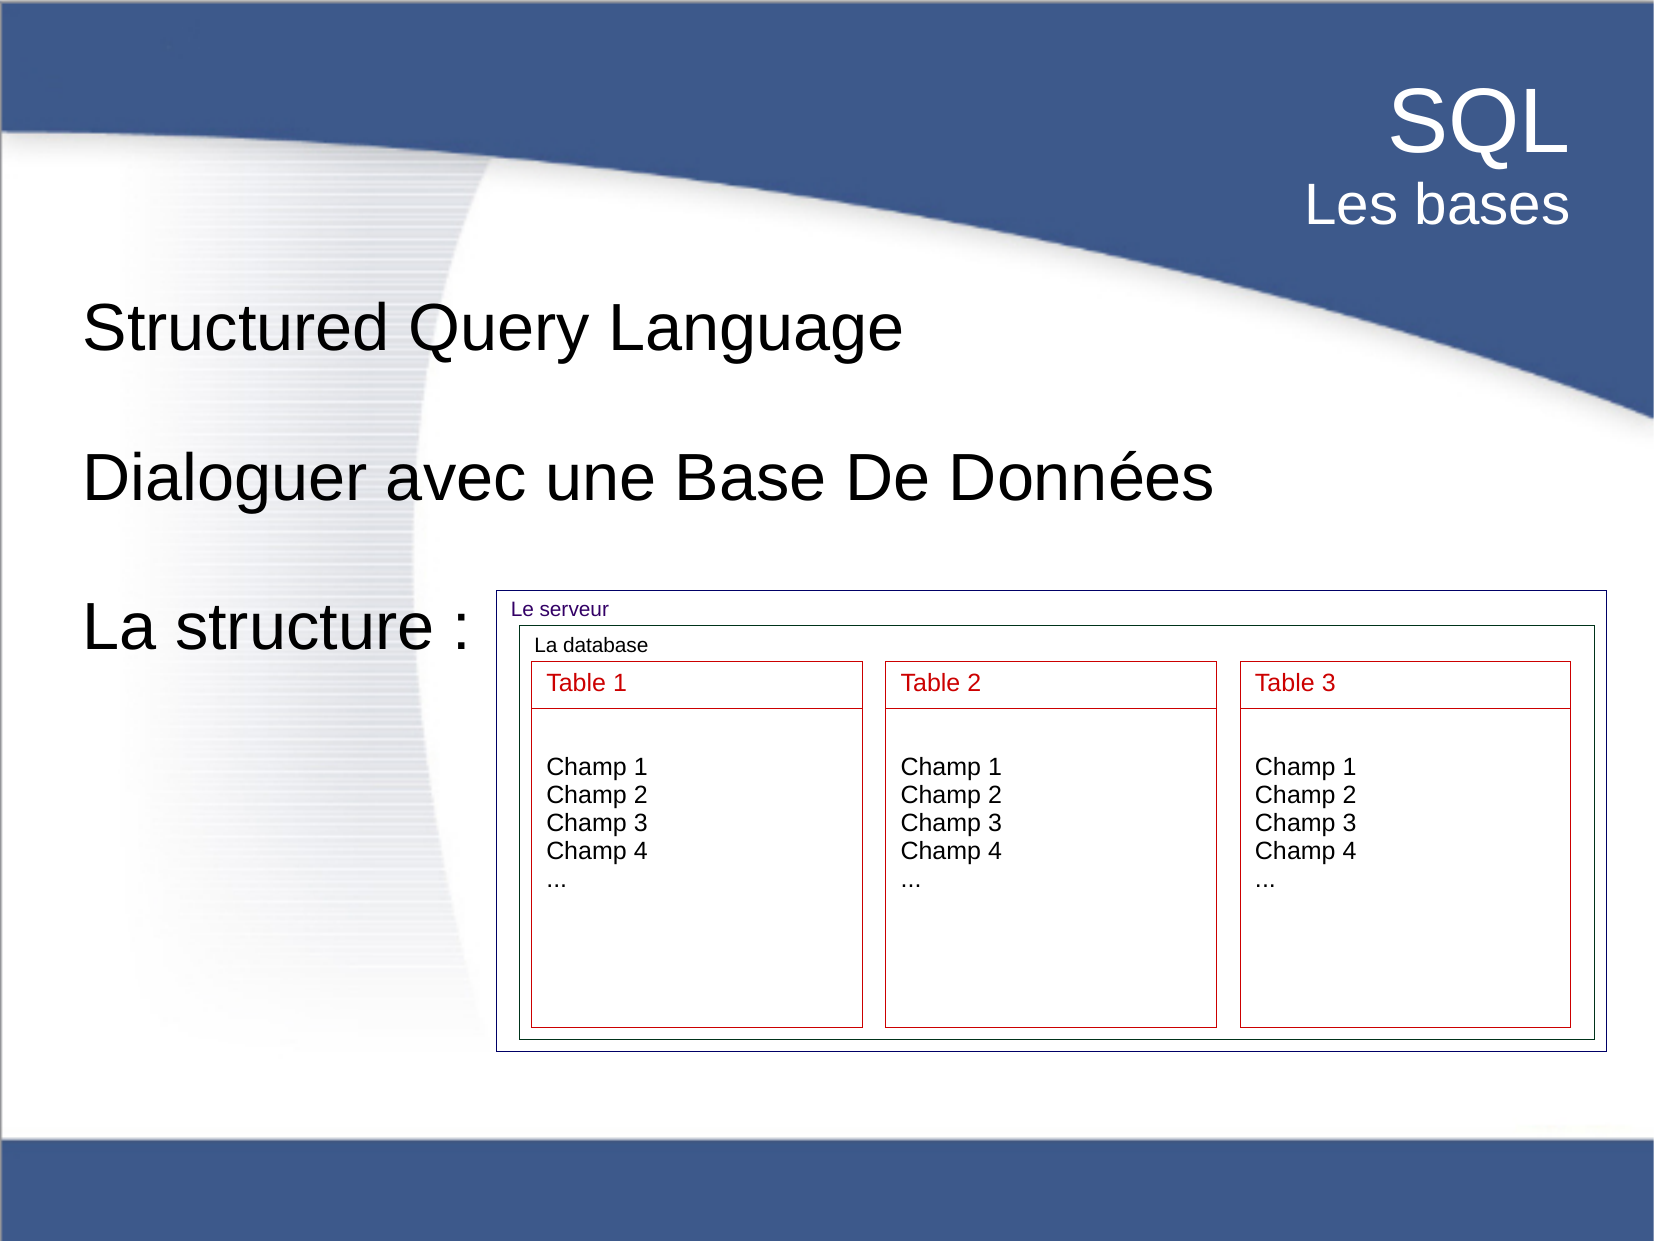

# SQL Les bases
Structured Query Language
Dialoguer avec une Base De Données
La structure :
Le serveur
La database
Table 1
Champ 1
Champ 2
Champ 3
Champ 4
...
Table 2
Champ 1
Champ 2
Champ 3
Champ 4
...
Table 3
Champ 1
Champ 2
Champ 3
Champ 4
...